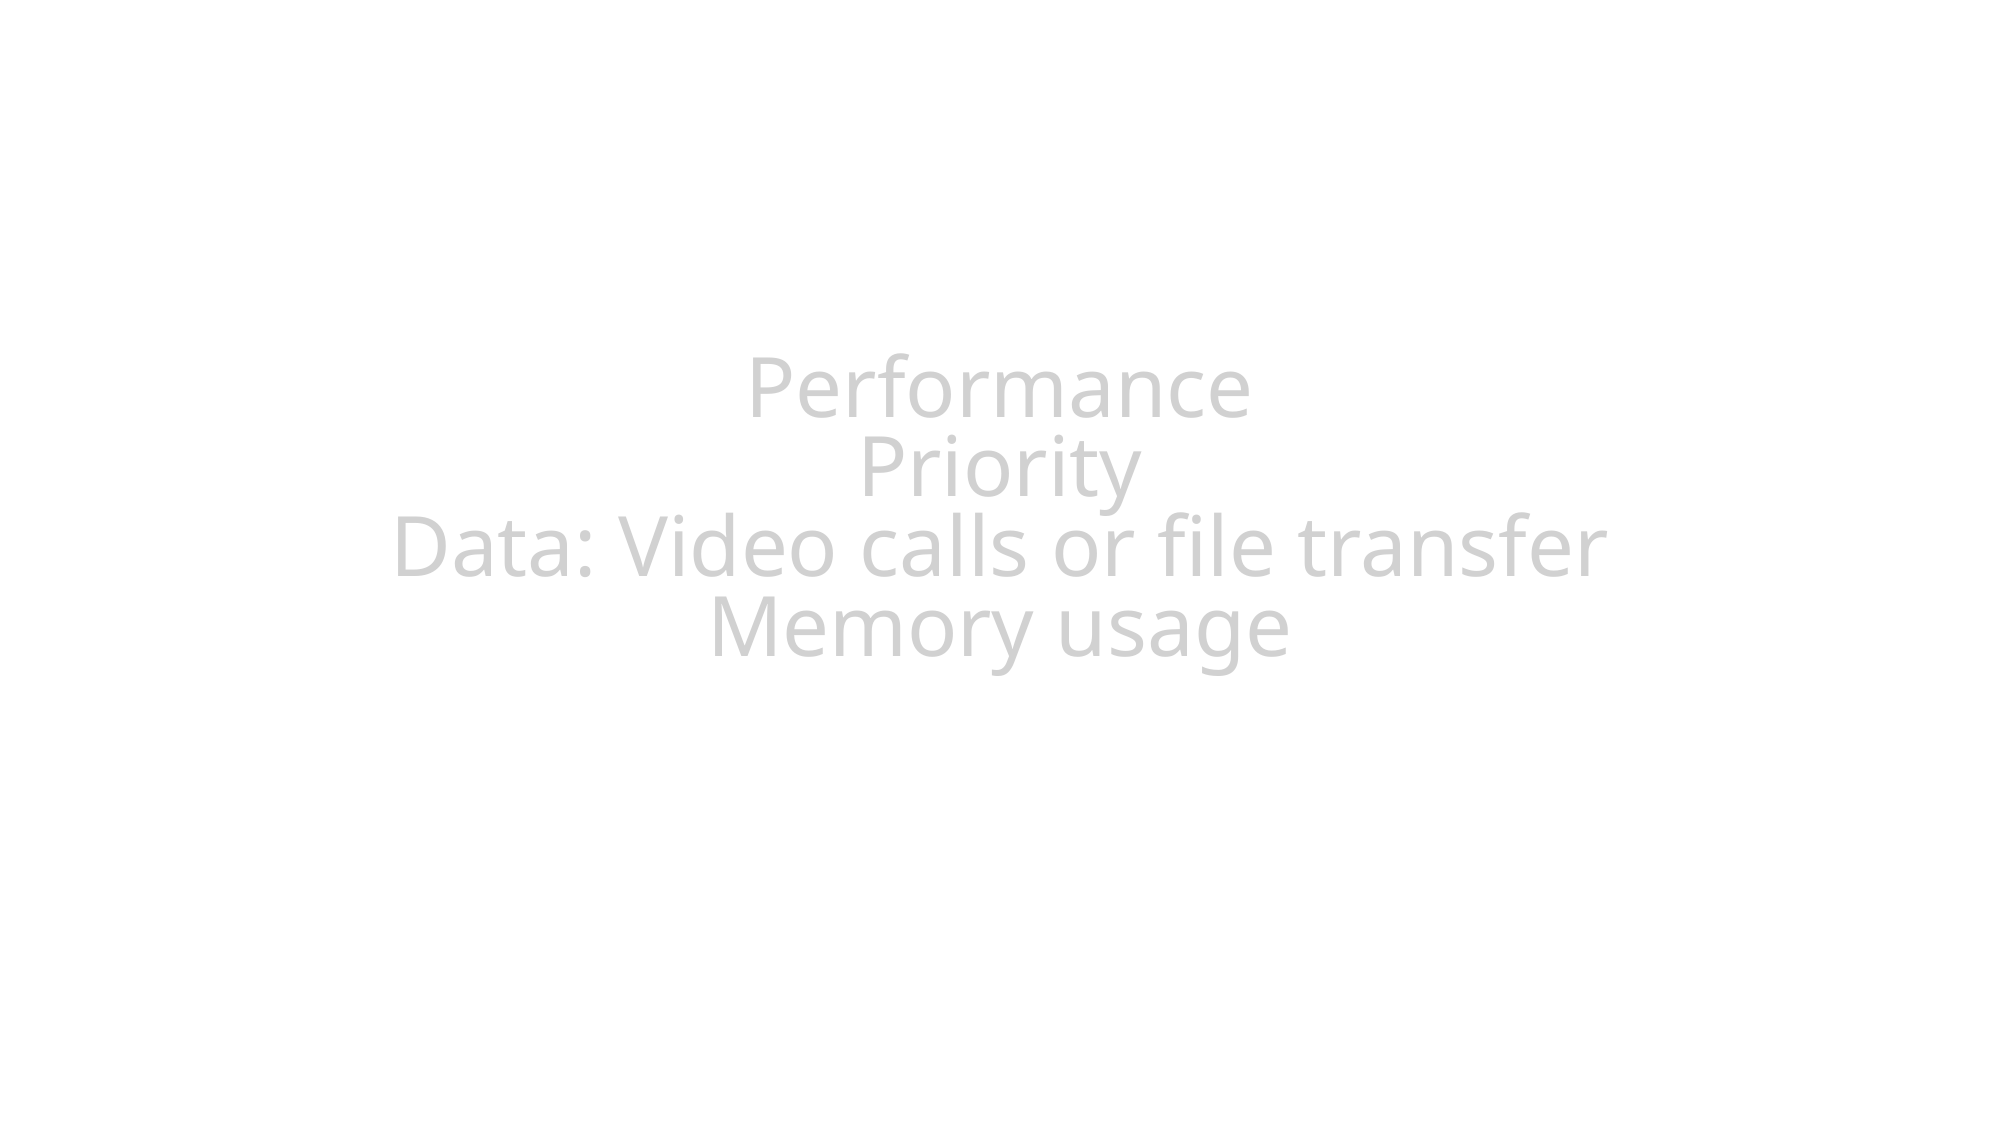

Quality of Service
Performance
Priority
Data: Video calls or file transfer
Memory usage